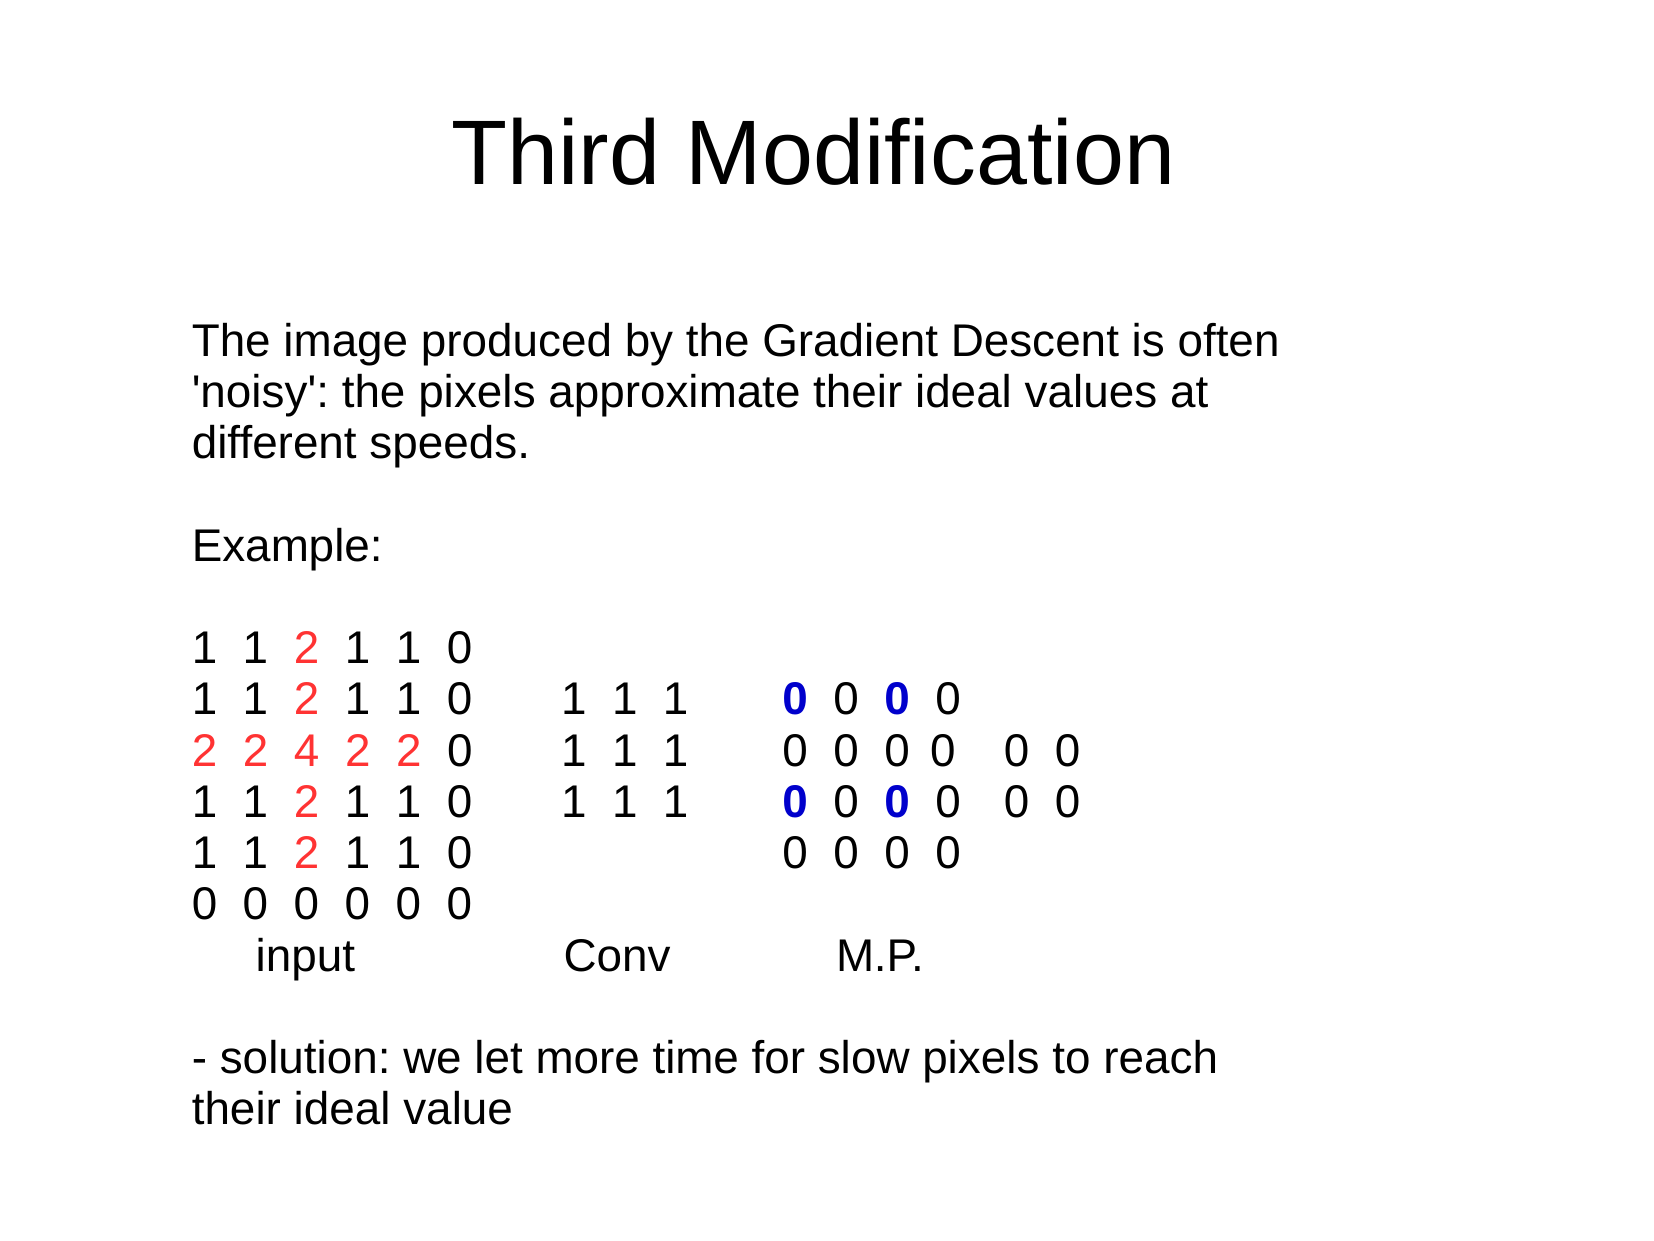

# Third Modification
The image produced by the Gradient Descent is often 'noisy': the pixels approximate their ideal values at different speeds.
Example:
1 1 2 1 1 0
1 1 2 1 1 0		1 1 1		0 0 0 0
2 2 4 2 2 0		1 1 1		0 0 0	0	0 0
1 1 2 1 1 0		1 1 1		0 0 0 0	0 0
1 1 2 1 1 0		 		0 0 0 0
0 0 0 0 0 0
 input		 Conv	 M.P.
- solution: we let more time for slow pixels to reach their ideal value
- Illustrate its usefulness in robotics